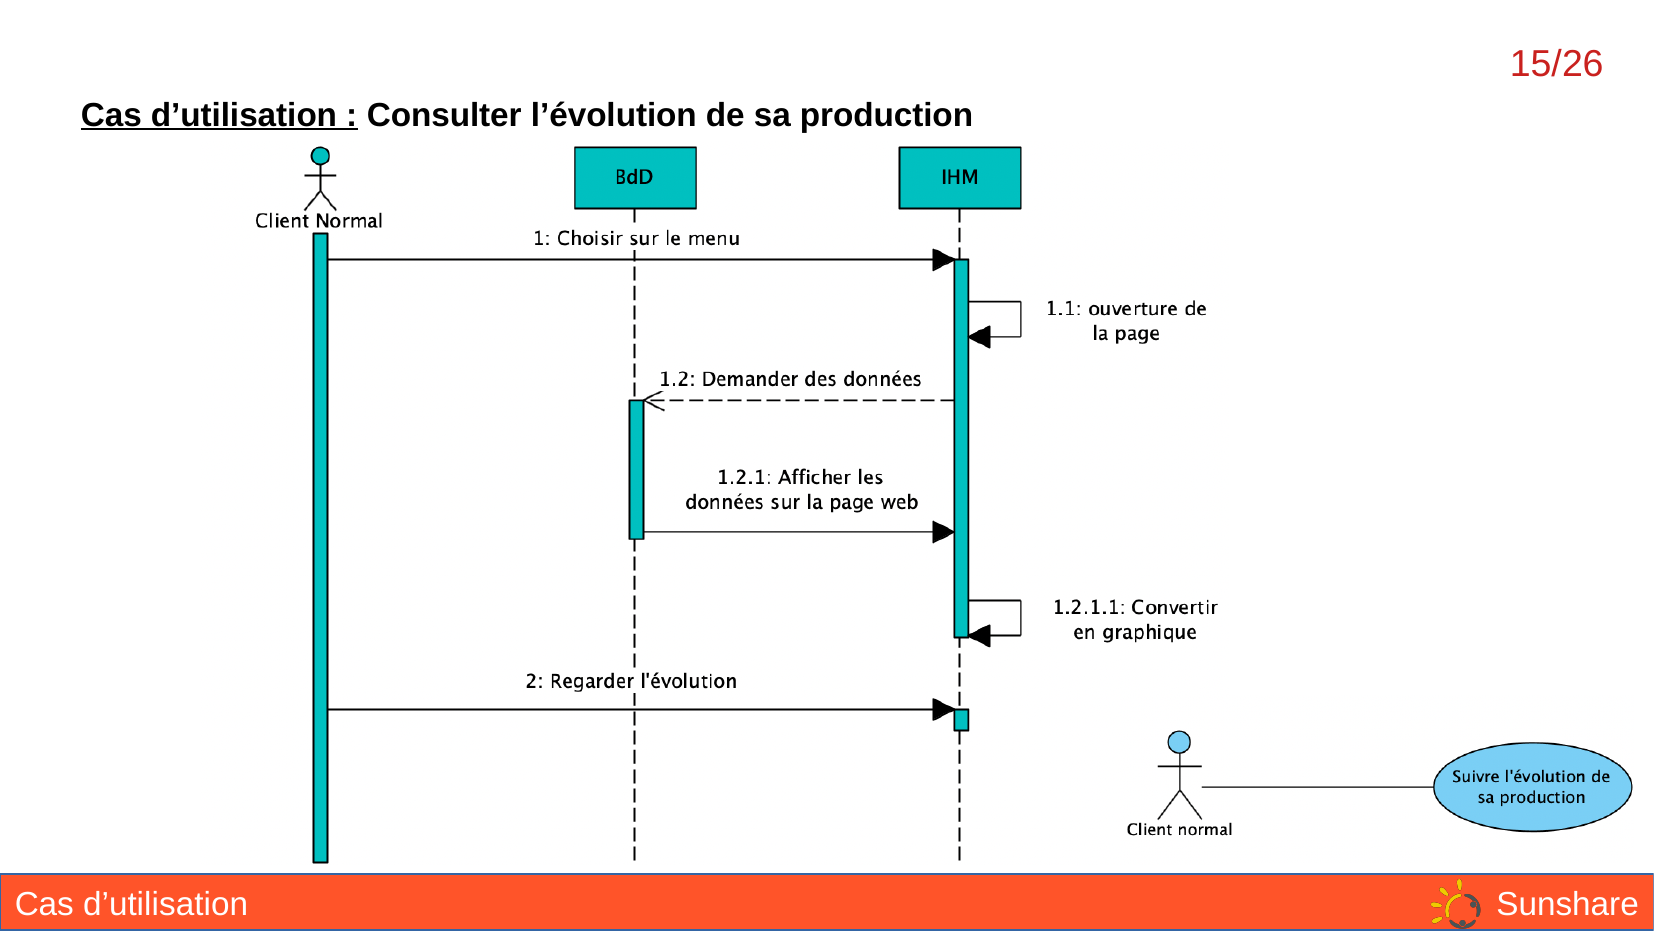

# Cas d’utilisation : Consulter l’évolution de sa production
Cas d’utilisation